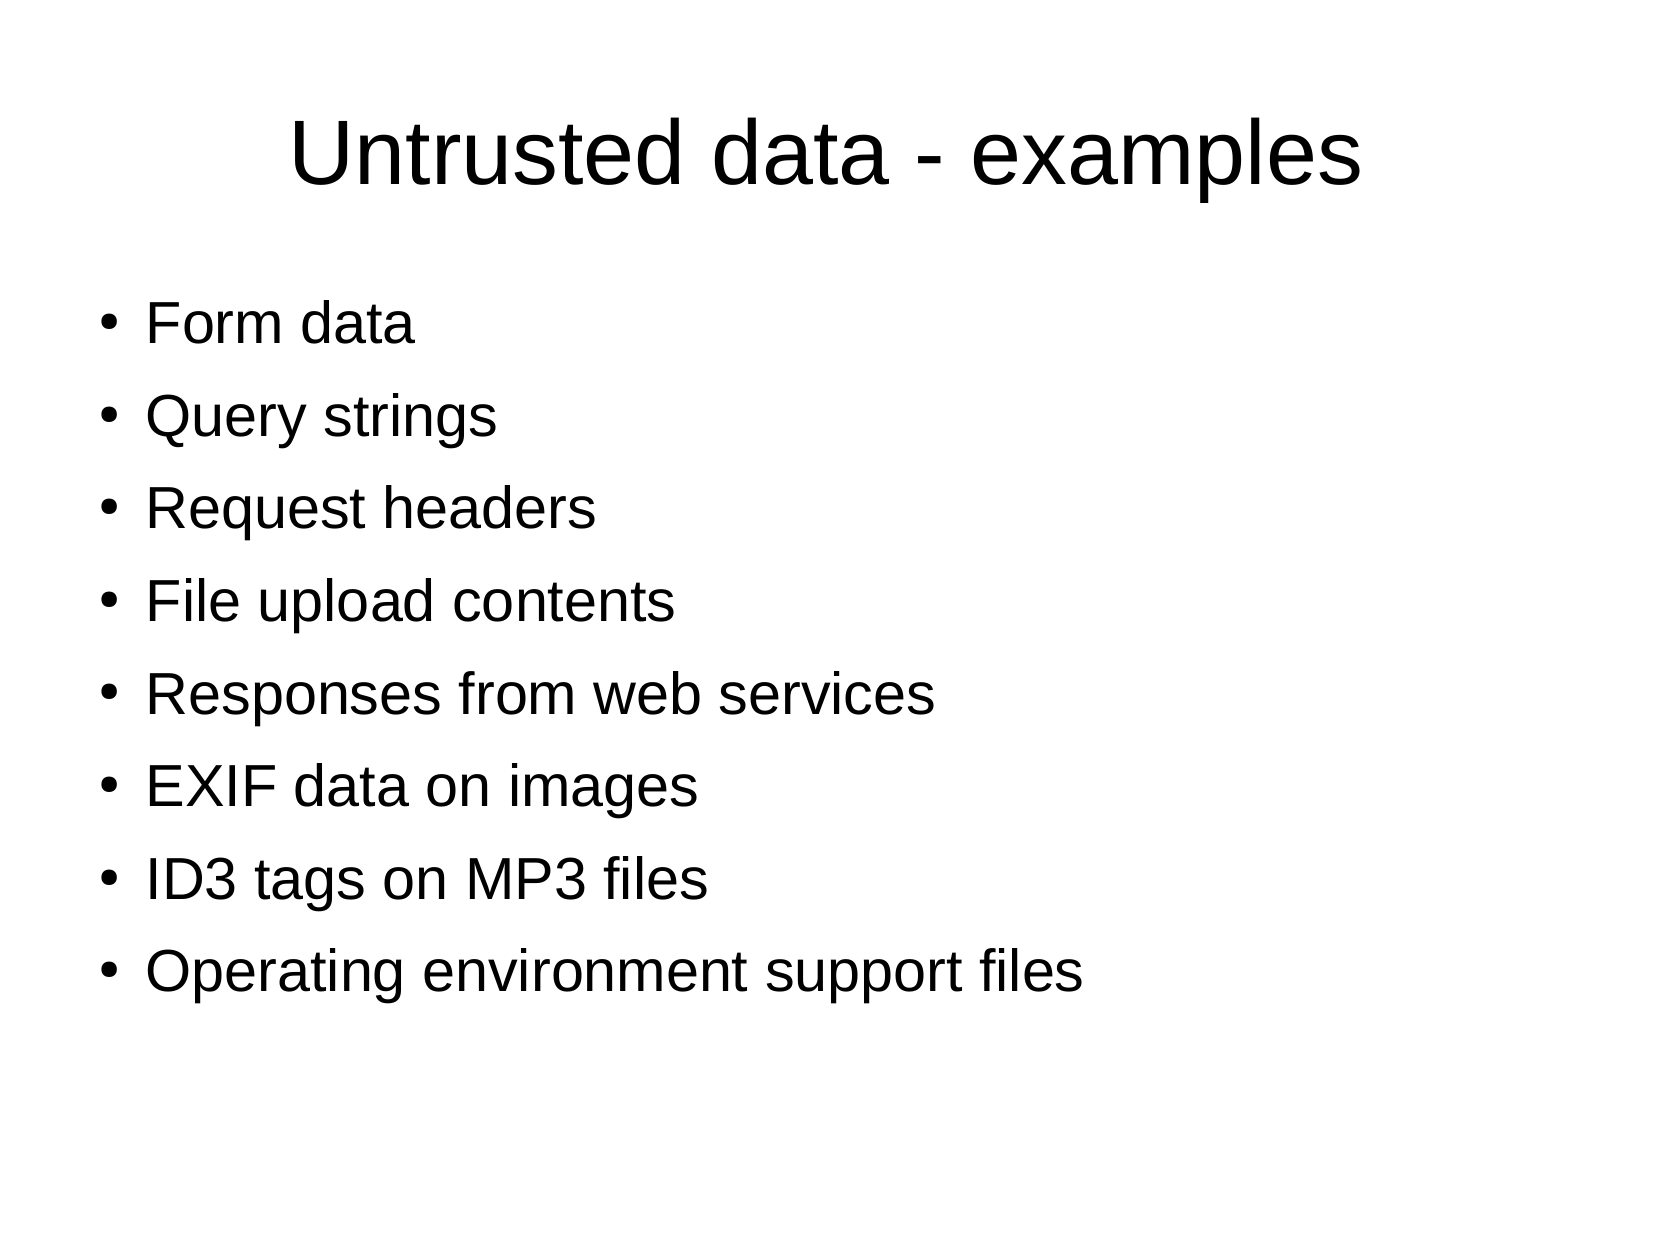

# Untrusted data - examples
Form data
Query strings
Request headers
File upload contents
Responses from web services
EXIF data on images
ID3 tags on MP3 files
Operating environment support files